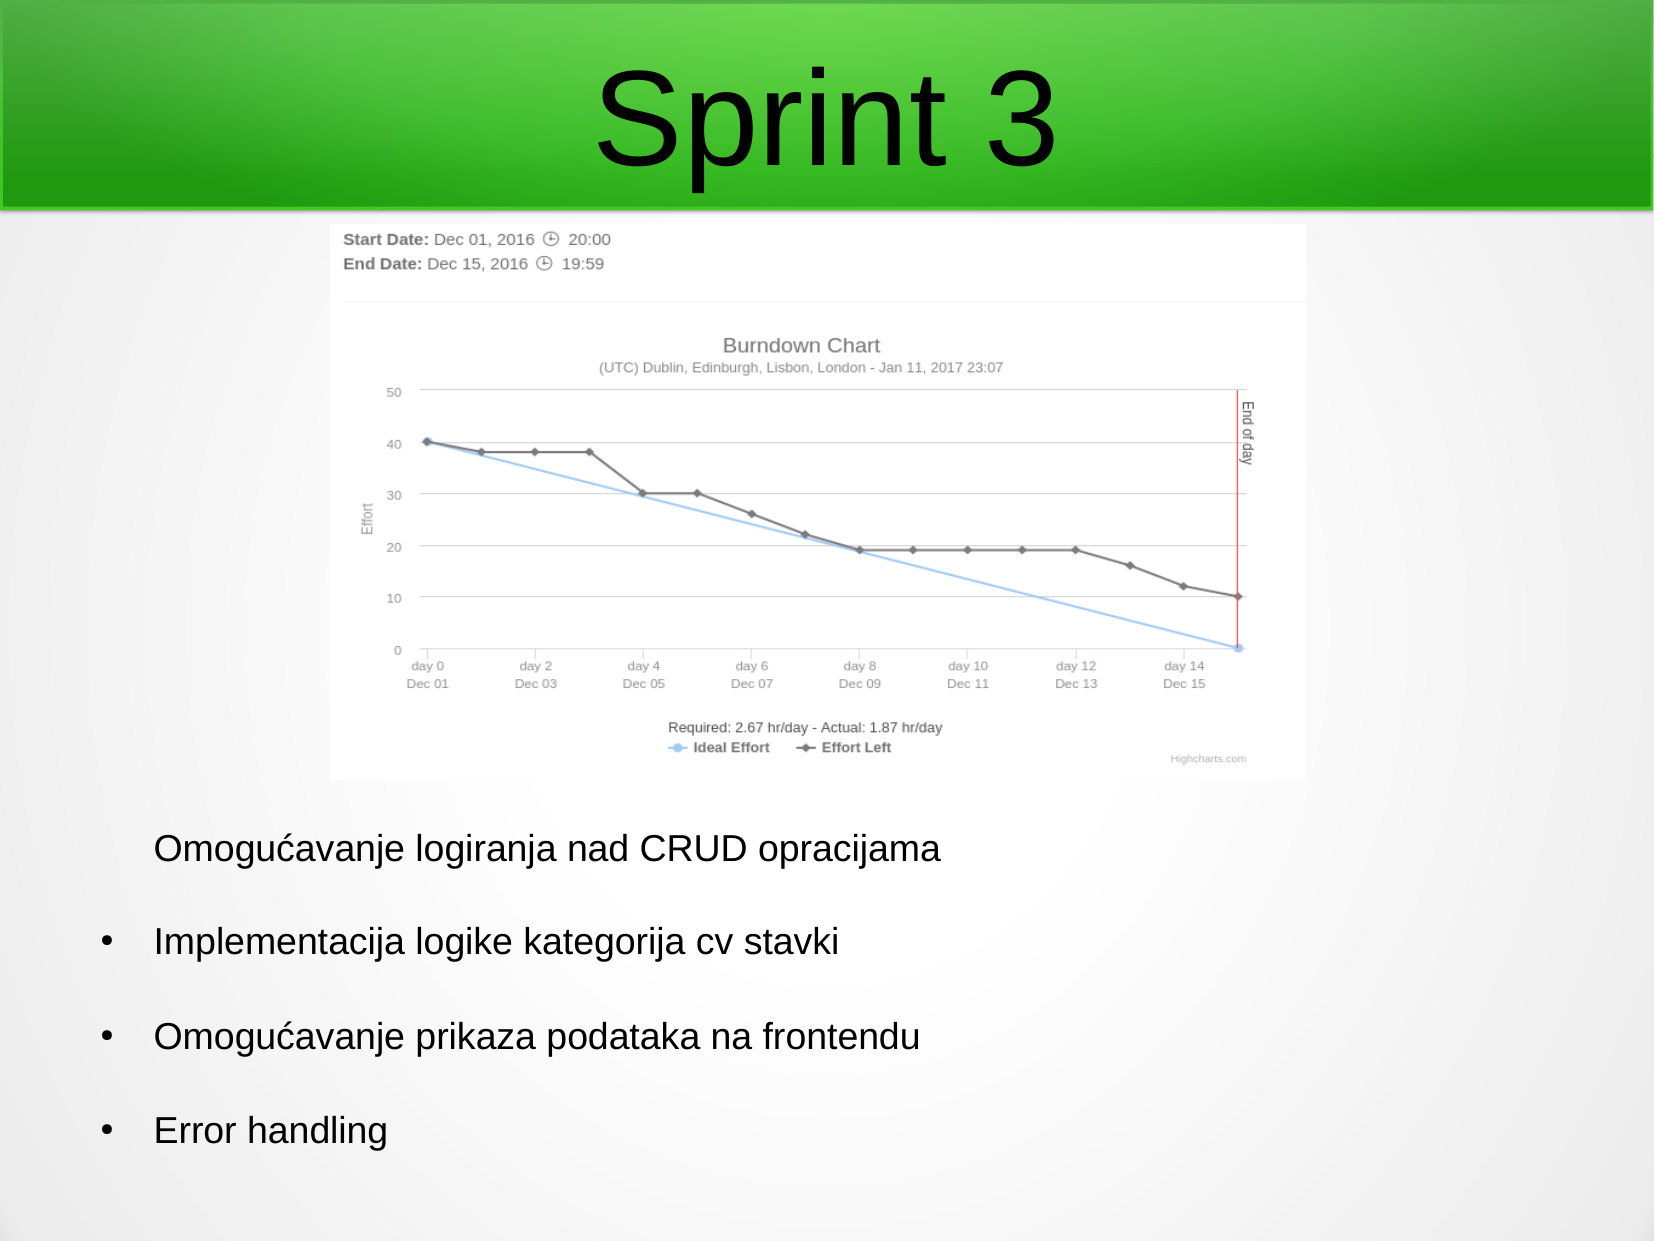

# Sprint 3
Omogućavanje logiranja nad CRUD opracijama
Implementacija logike kategorija cv stavki
Omogućavanje prikaza podataka na frontendu
Error handling